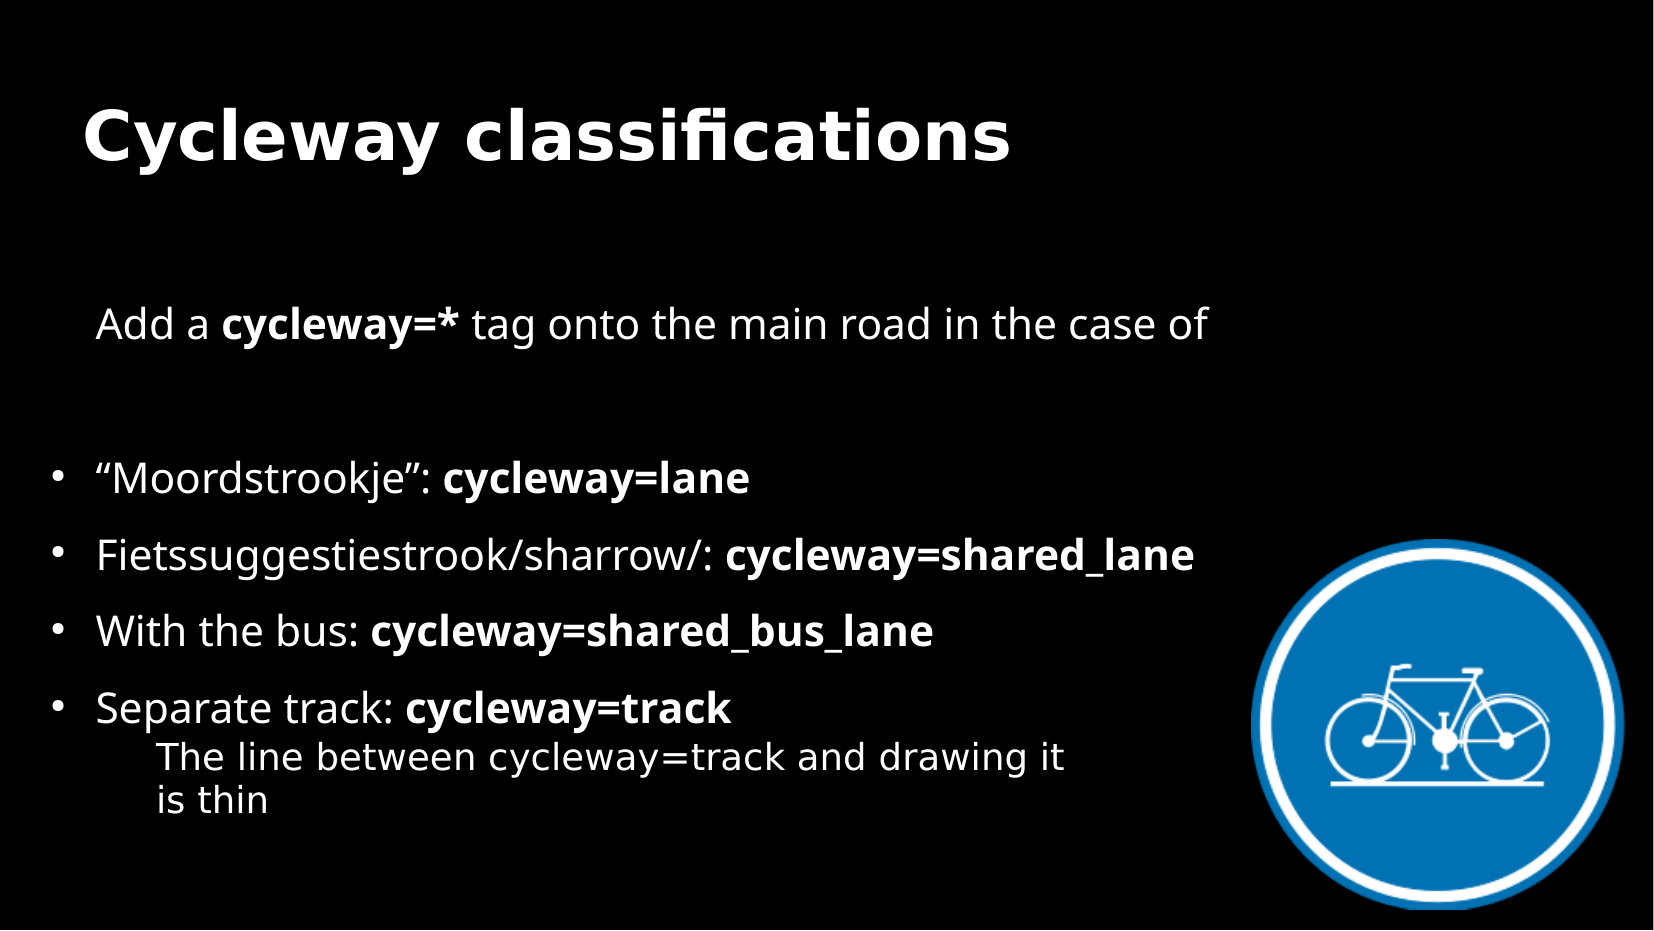

# Cycleway classifications
Add a cycleway=* tag onto the main road in the case of
“Moordstrookje”: cycleway=lane
Fietssuggestiestrook/sharrow/: cycleway=shared_lane
With the bus: cycleway=shared_bus_lane
Separate track: cycleway=track
The line between cycleway=track and drawing it
is thin